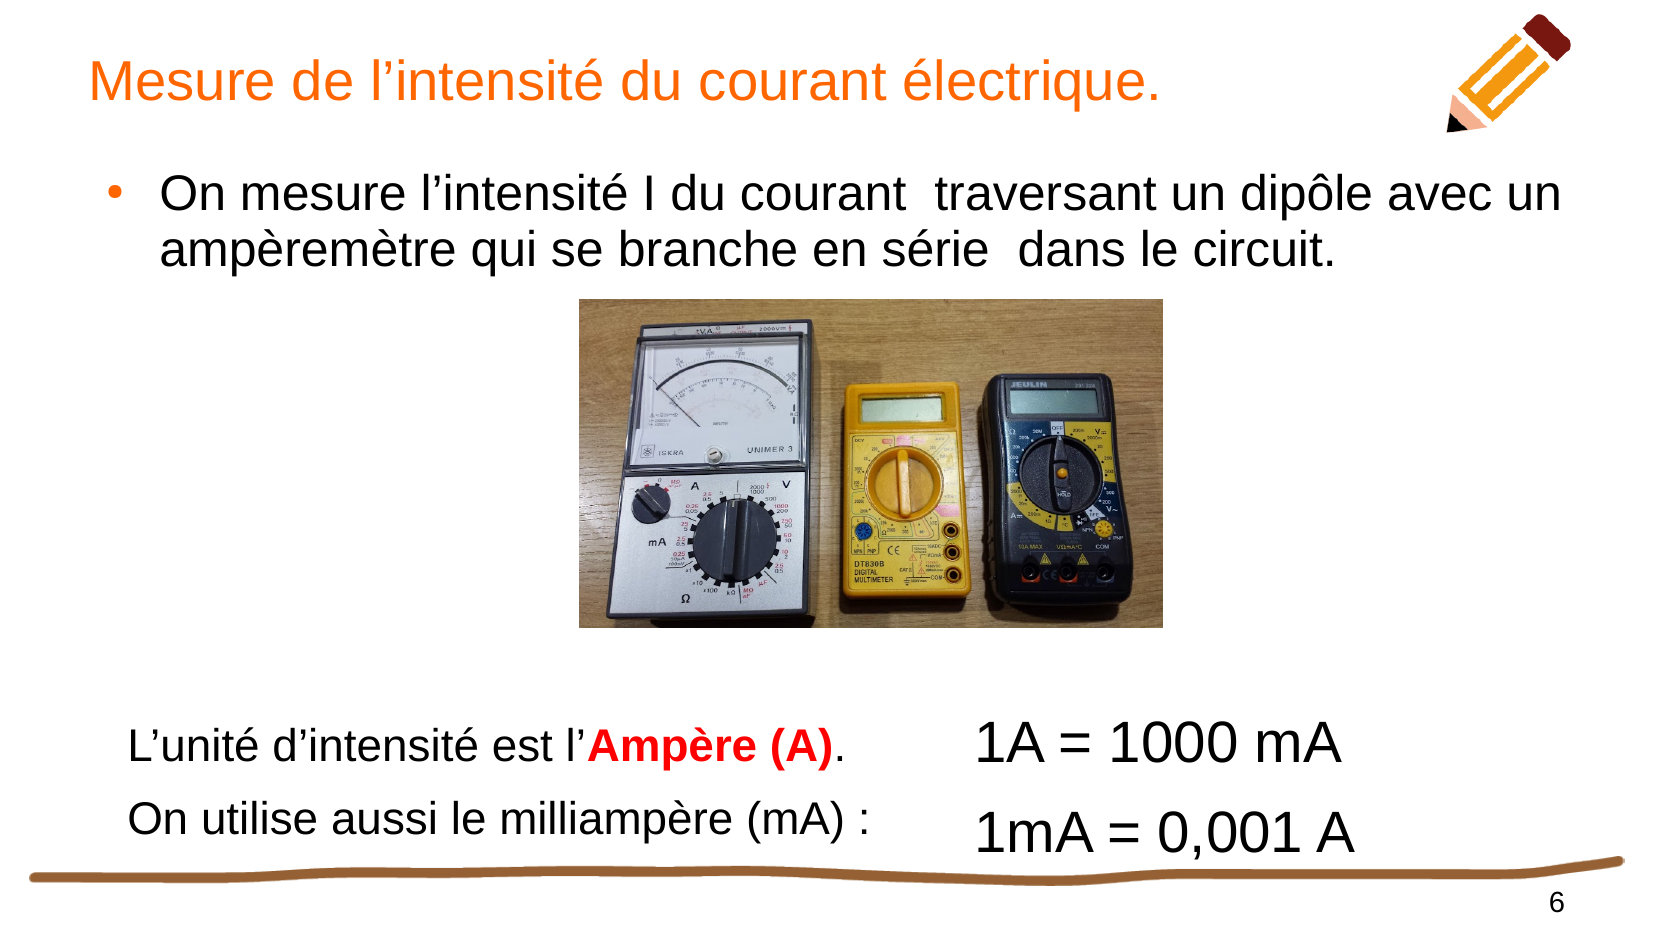

# Mesure de l’intensité du courant électrique.
On mesure l’intensité I du courant traversant un dipôle avec un ampèremètre qui se branche en série dans le circuit.
1A = 1000 mA
1mA = 0,001 A
L’unité d’intensité est l’Ampère (A).
On utilise aussi le milliampère (mA) :
6